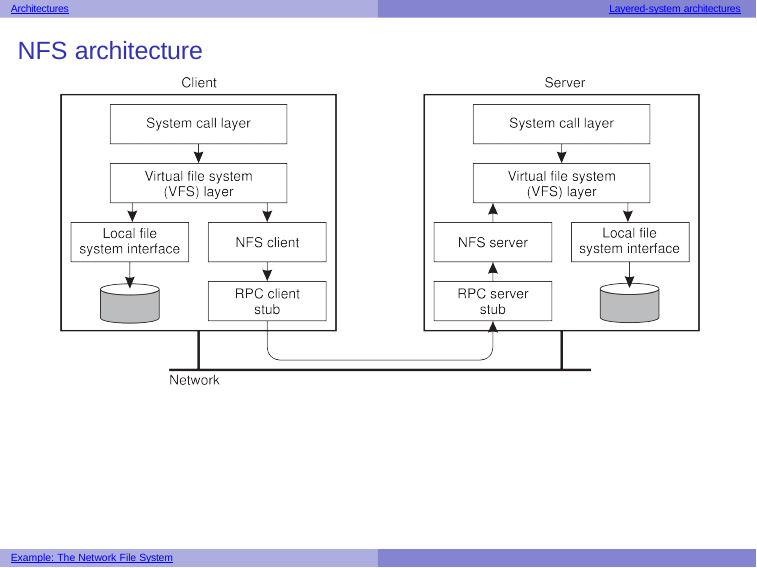

Architectures
Layered-system architectures
NFS architecture
Example: The Network File System